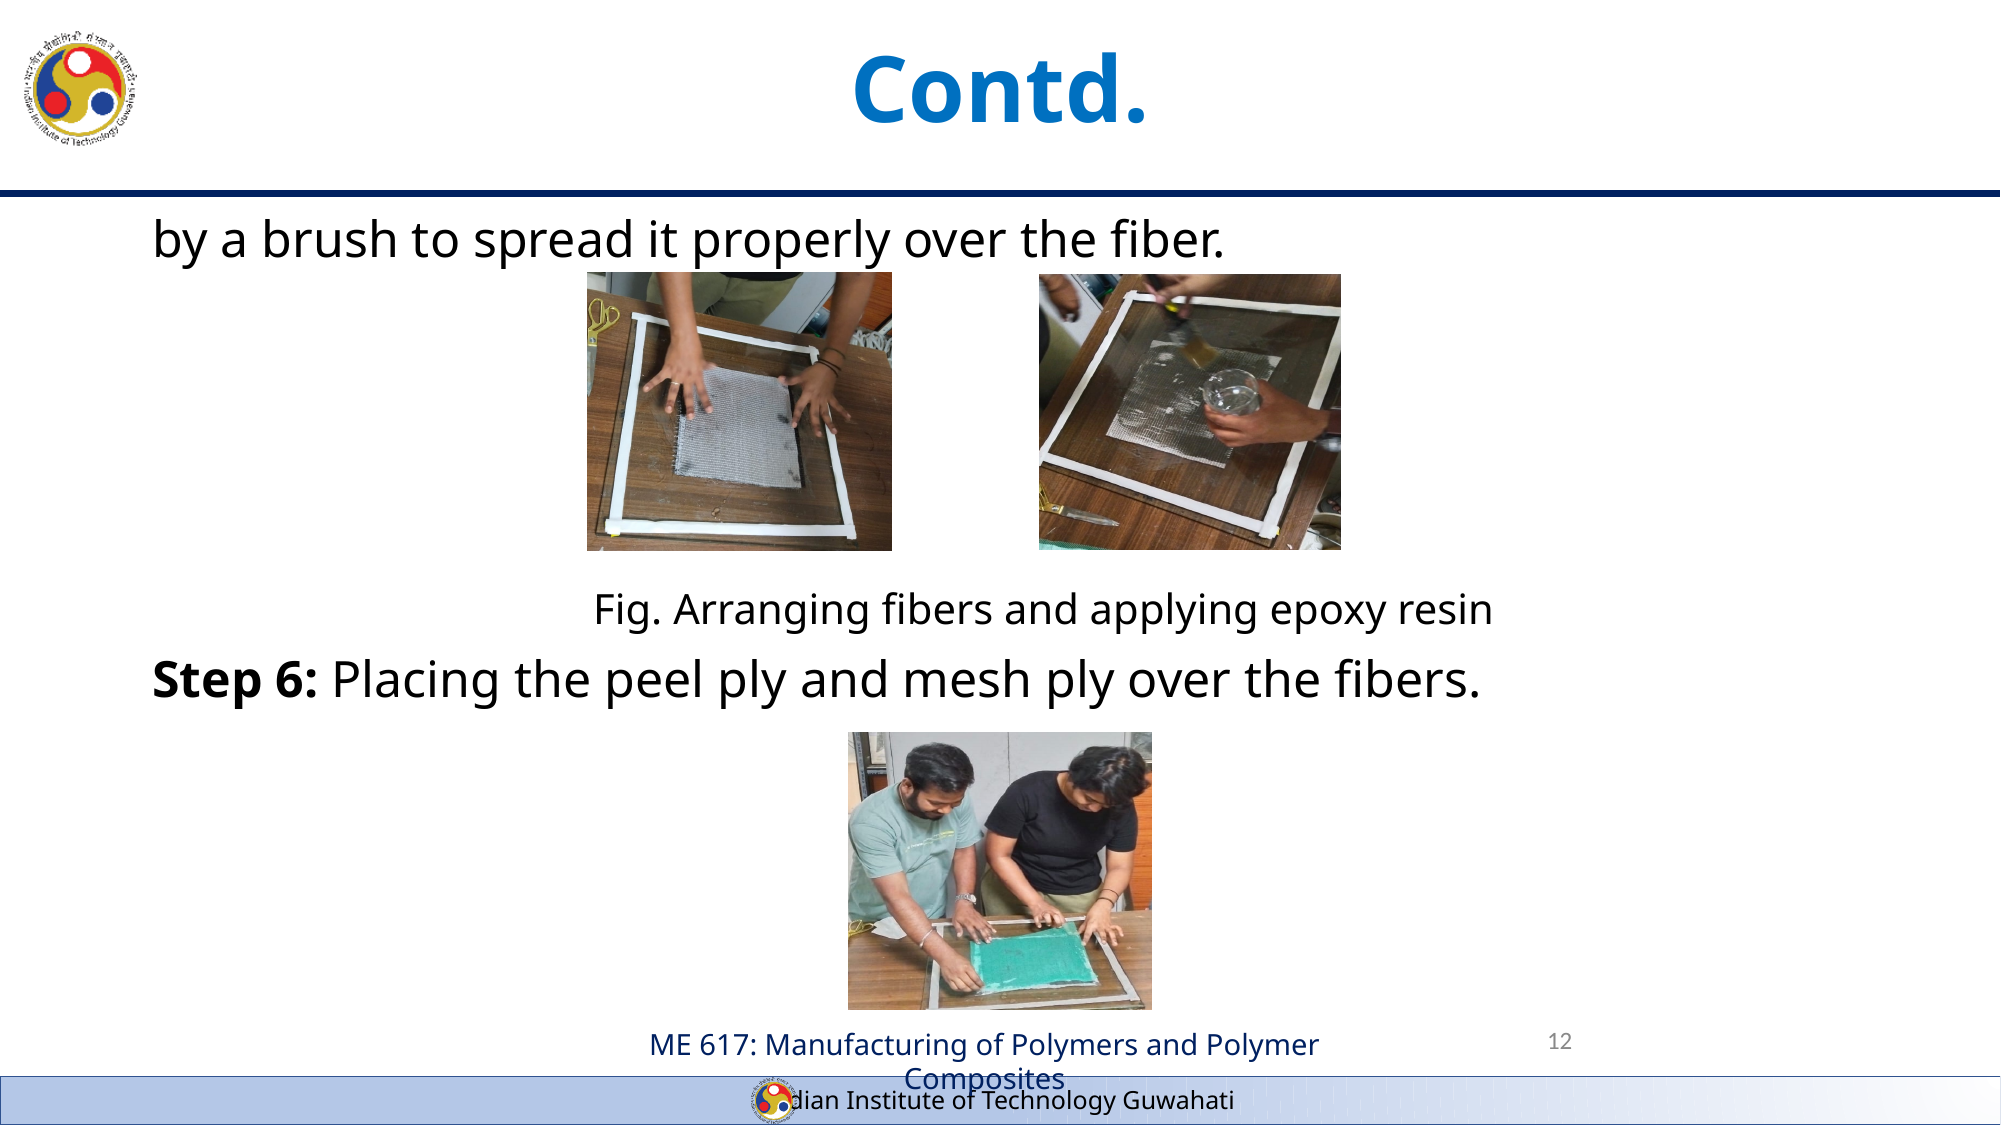

# Contd.
by a brush to spread it properly over the fiber.
 Fig. Arranging fibers and applying epoxy resin
Step 6: Placing the peel ply and mesh ply over the fibers.